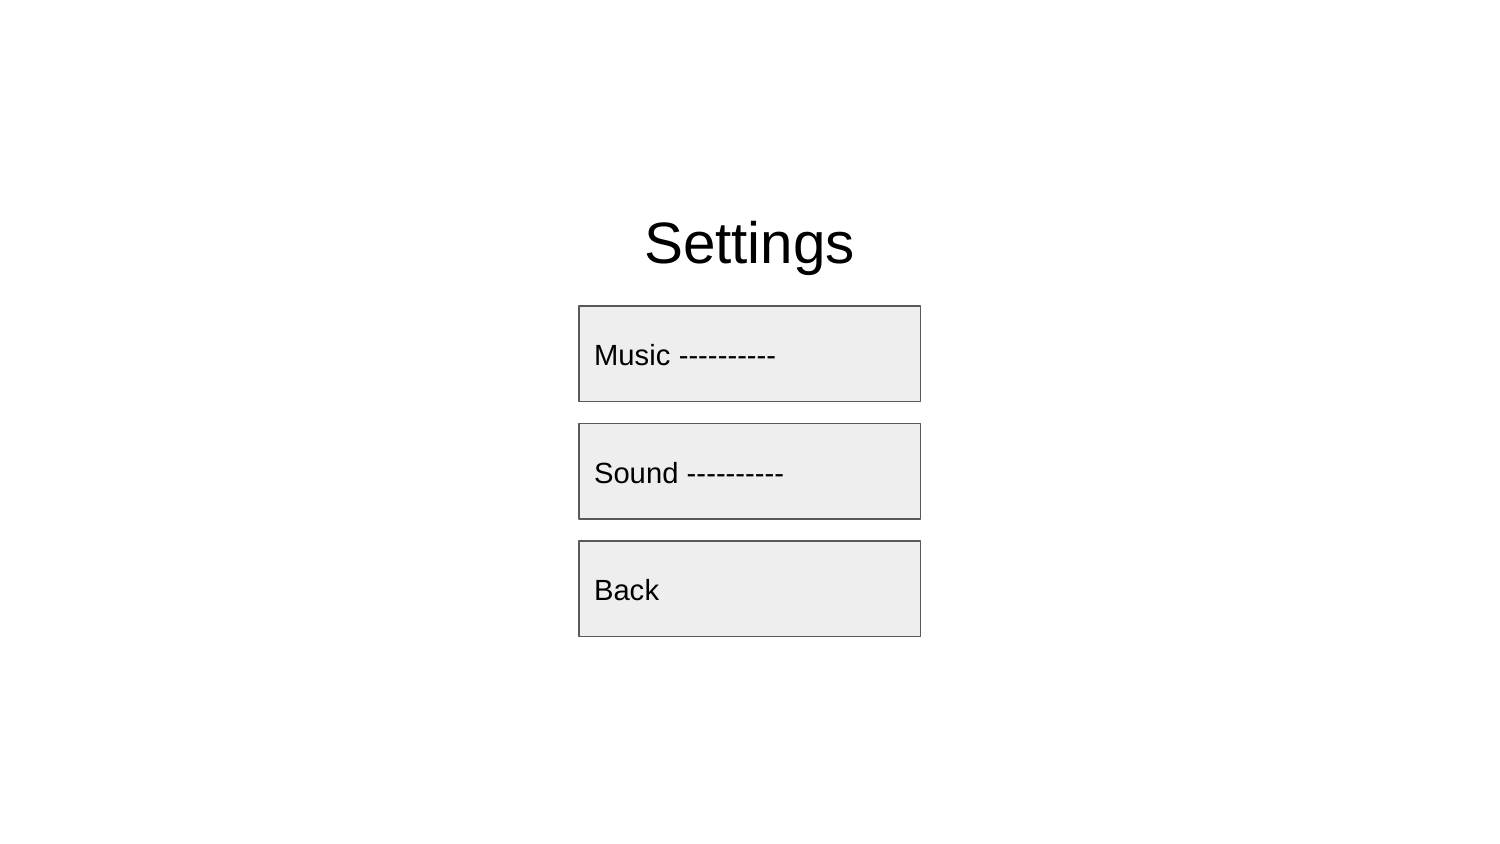

# Settings
Music ----------
Sound ----------
Back